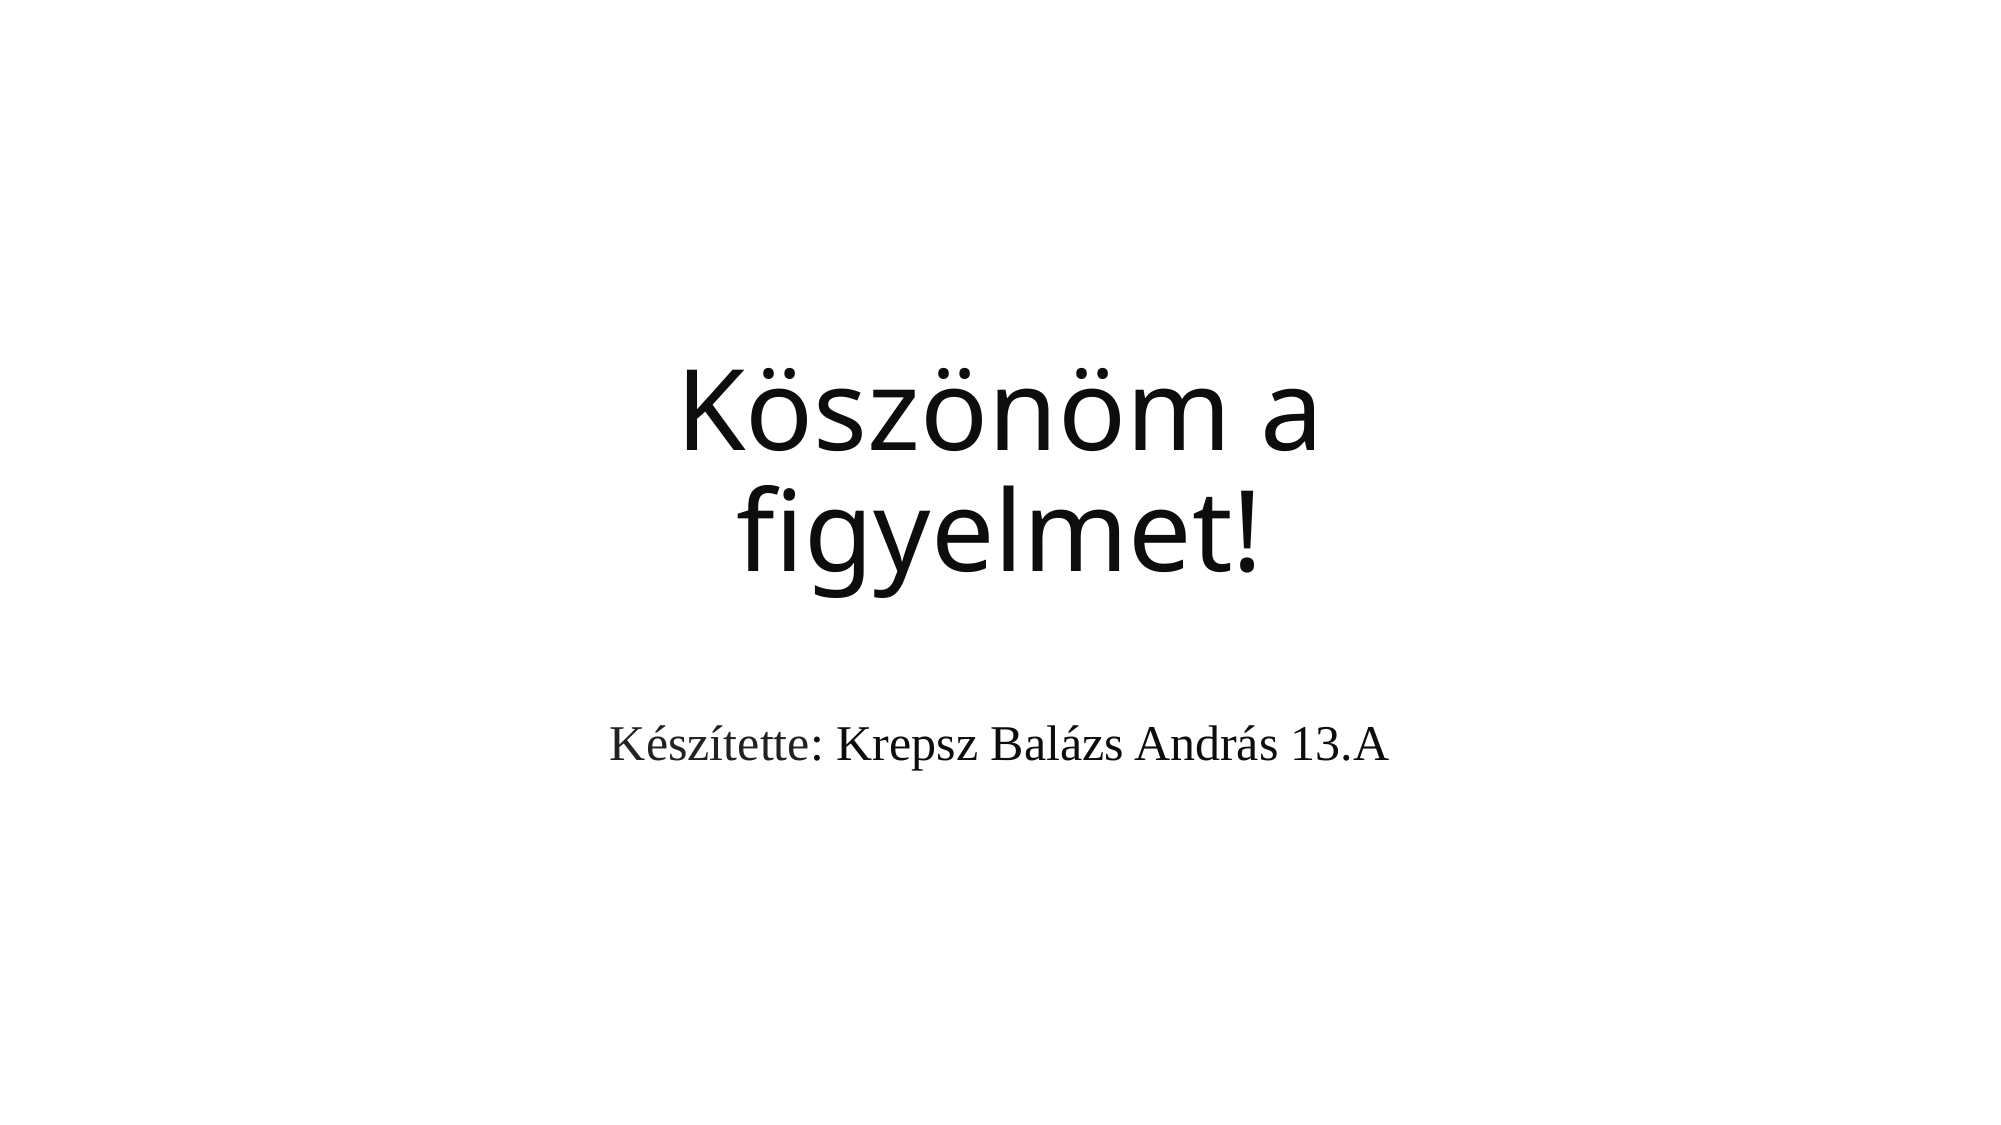

# Köszönöm a figyelmet! Készítette: Krepsz Balázs András 13.A